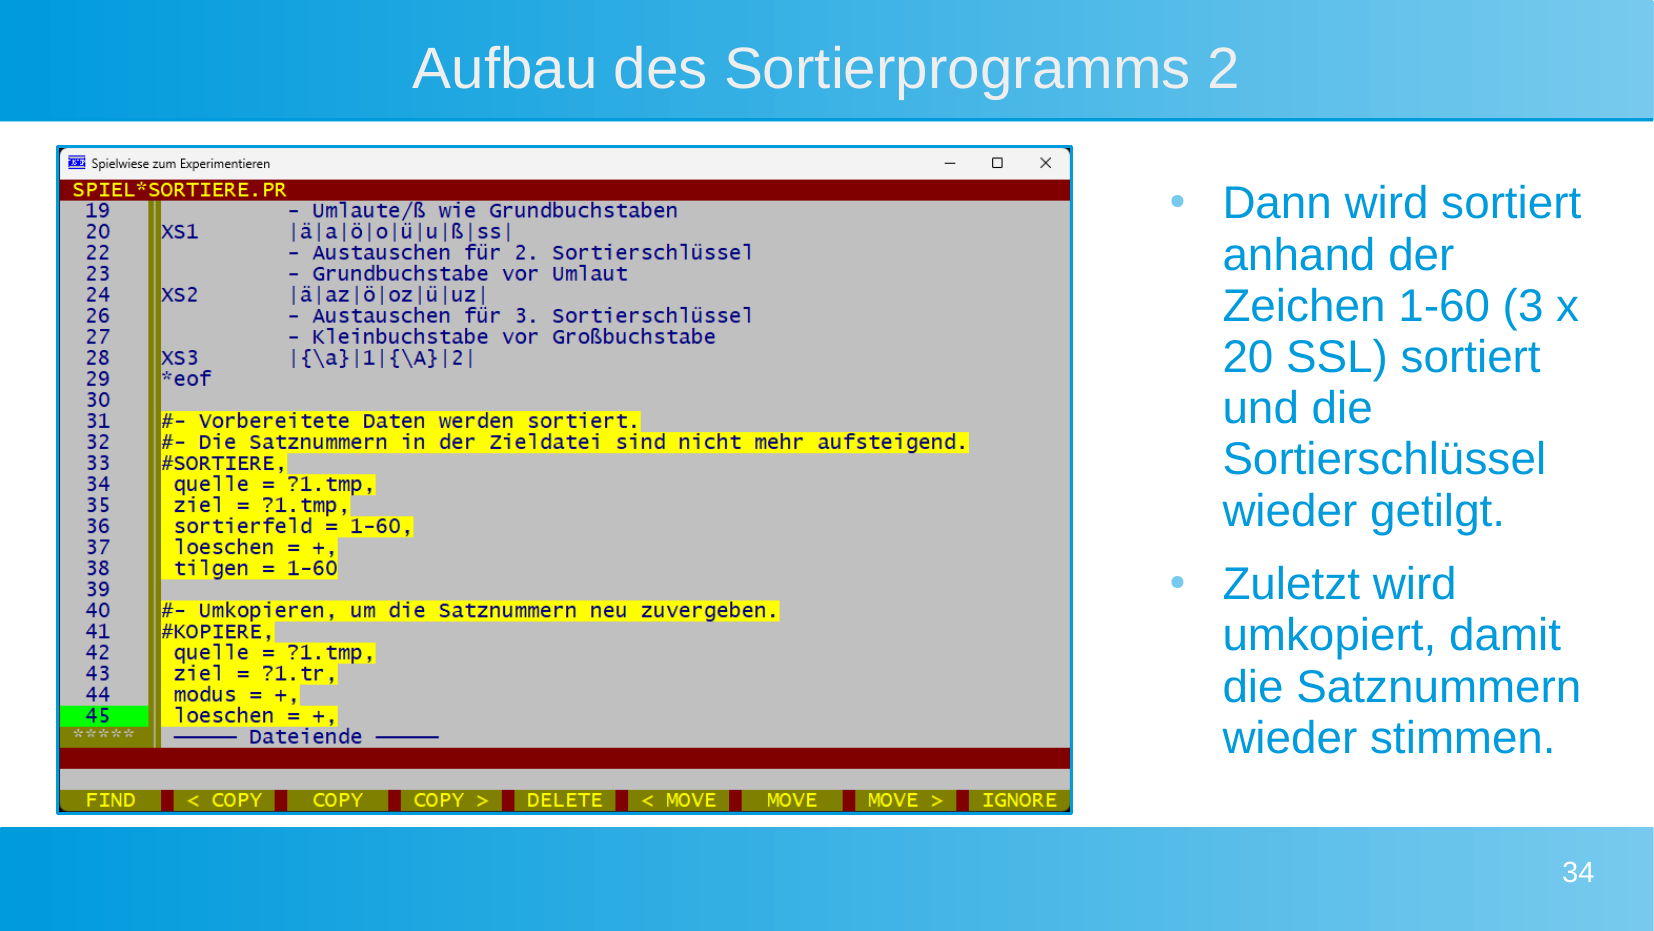

# Aufbau des Sortierprogramms 2
Dann wird sortiert anhand der Zeichen 1-60 (3 x 20 SSL) sortiert und die Sortierschlüssel wieder getilgt.
Zuletzt wird umkopiert, damit die Satznummern wieder stimmen.
34